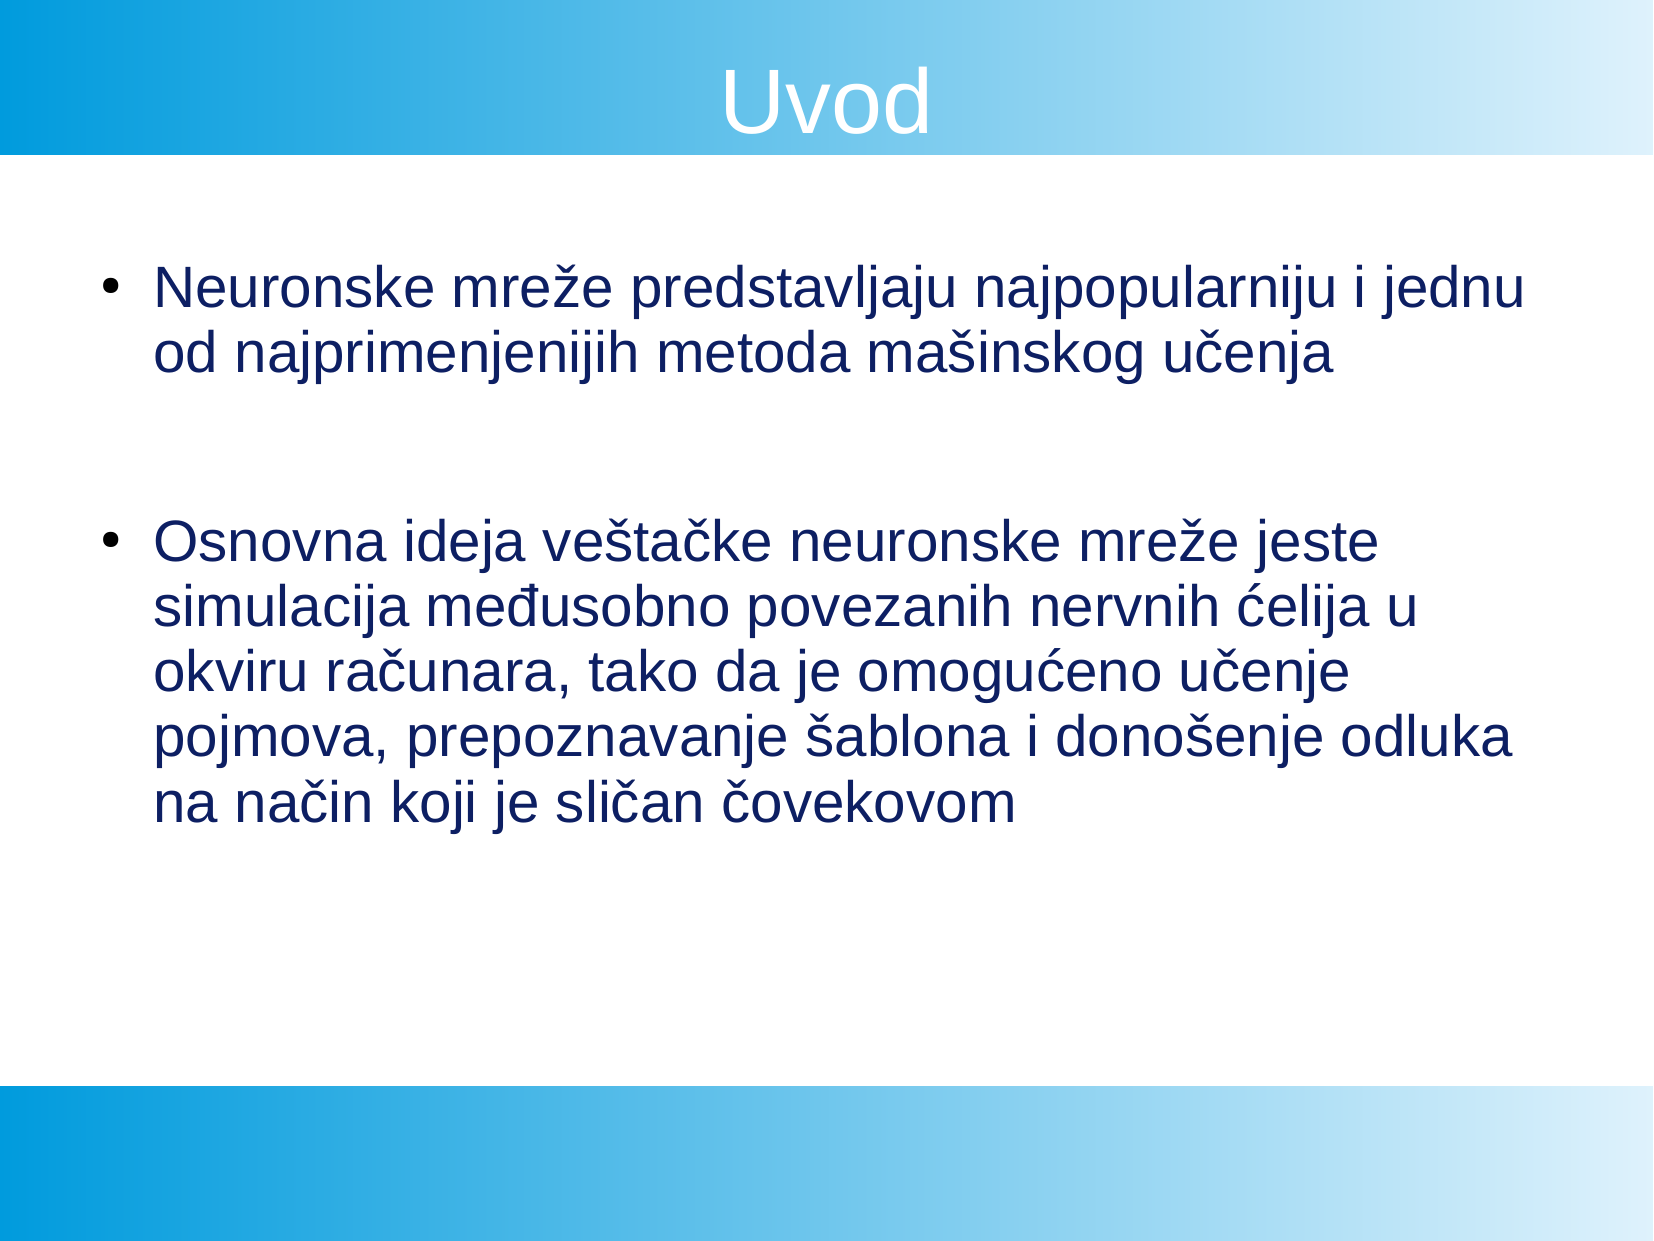

# Uvod
Neuronske mreže predstavljaju najpopularniju i jednu od najprimenjenijih metoda mašinskog učenja
Osnovna ideja veštačke neuronske mreže jeste simulacija međusobno povezanih nervnih ćelija u okviru računara, tako da je omogućeno učenje pojmova, prepoznavanje šablona i donošenje odluka na način koji je sličan čovekovom